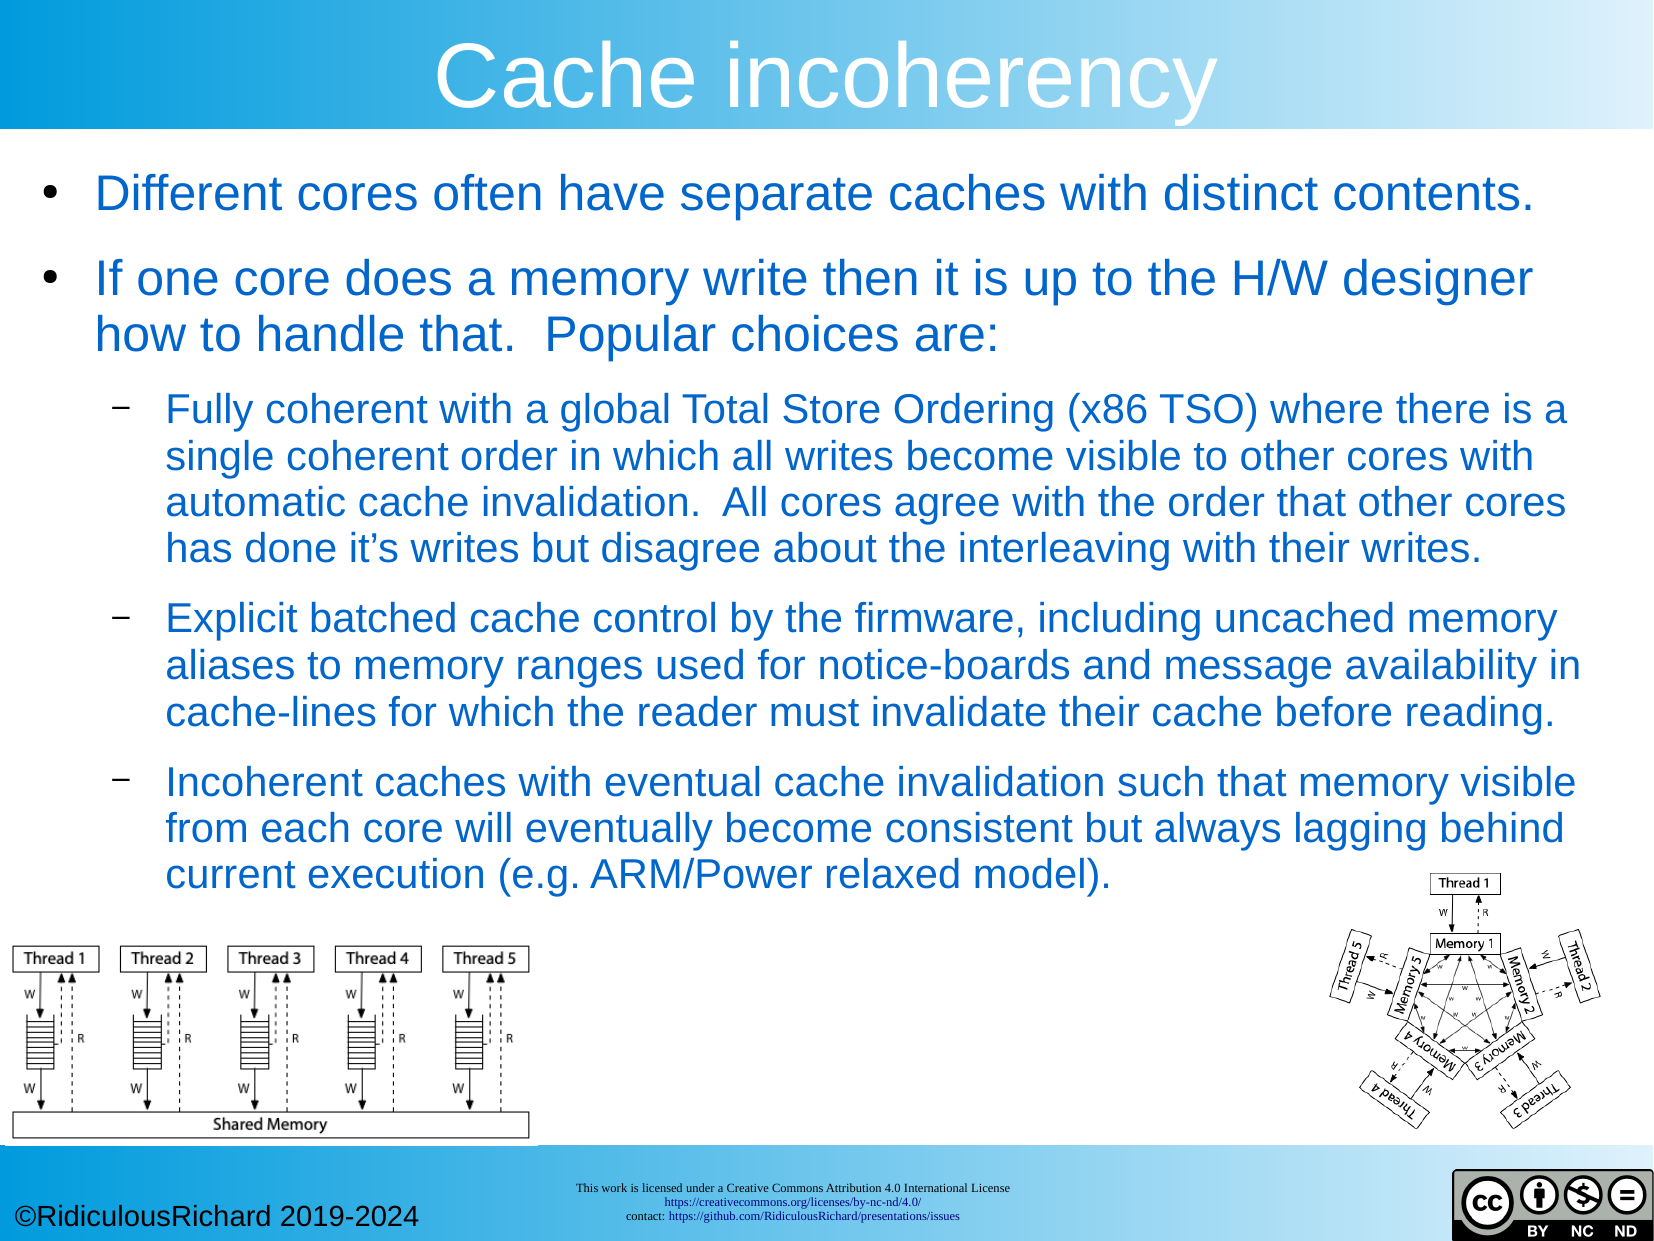

# Cache incoherency
Different cores often have separate caches with distinct contents.
If one core does a memory write then it is up to the H/W designer how to handle that. Popular choices are:
Fully coherent with a global Total Store Ordering (x86 TSO) where there is a single coherent order in which all writes become visible to other cores with automatic cache invalidation. All cores agree with the order that other cores has done it’s writes but disagree about the interleaving with their writes.
Explicit batched cache control by the firmware, including uncached memory aliases to memory ranges used for notice-boards and message availability in cache-lines for which the reader must invalidate their cache before reading.
Incoherent caches with eventual cache invalidation such that memory visible from each core will eventually become consistent but always lagging behind current execution (e.g. ARM/Power relaxed model).